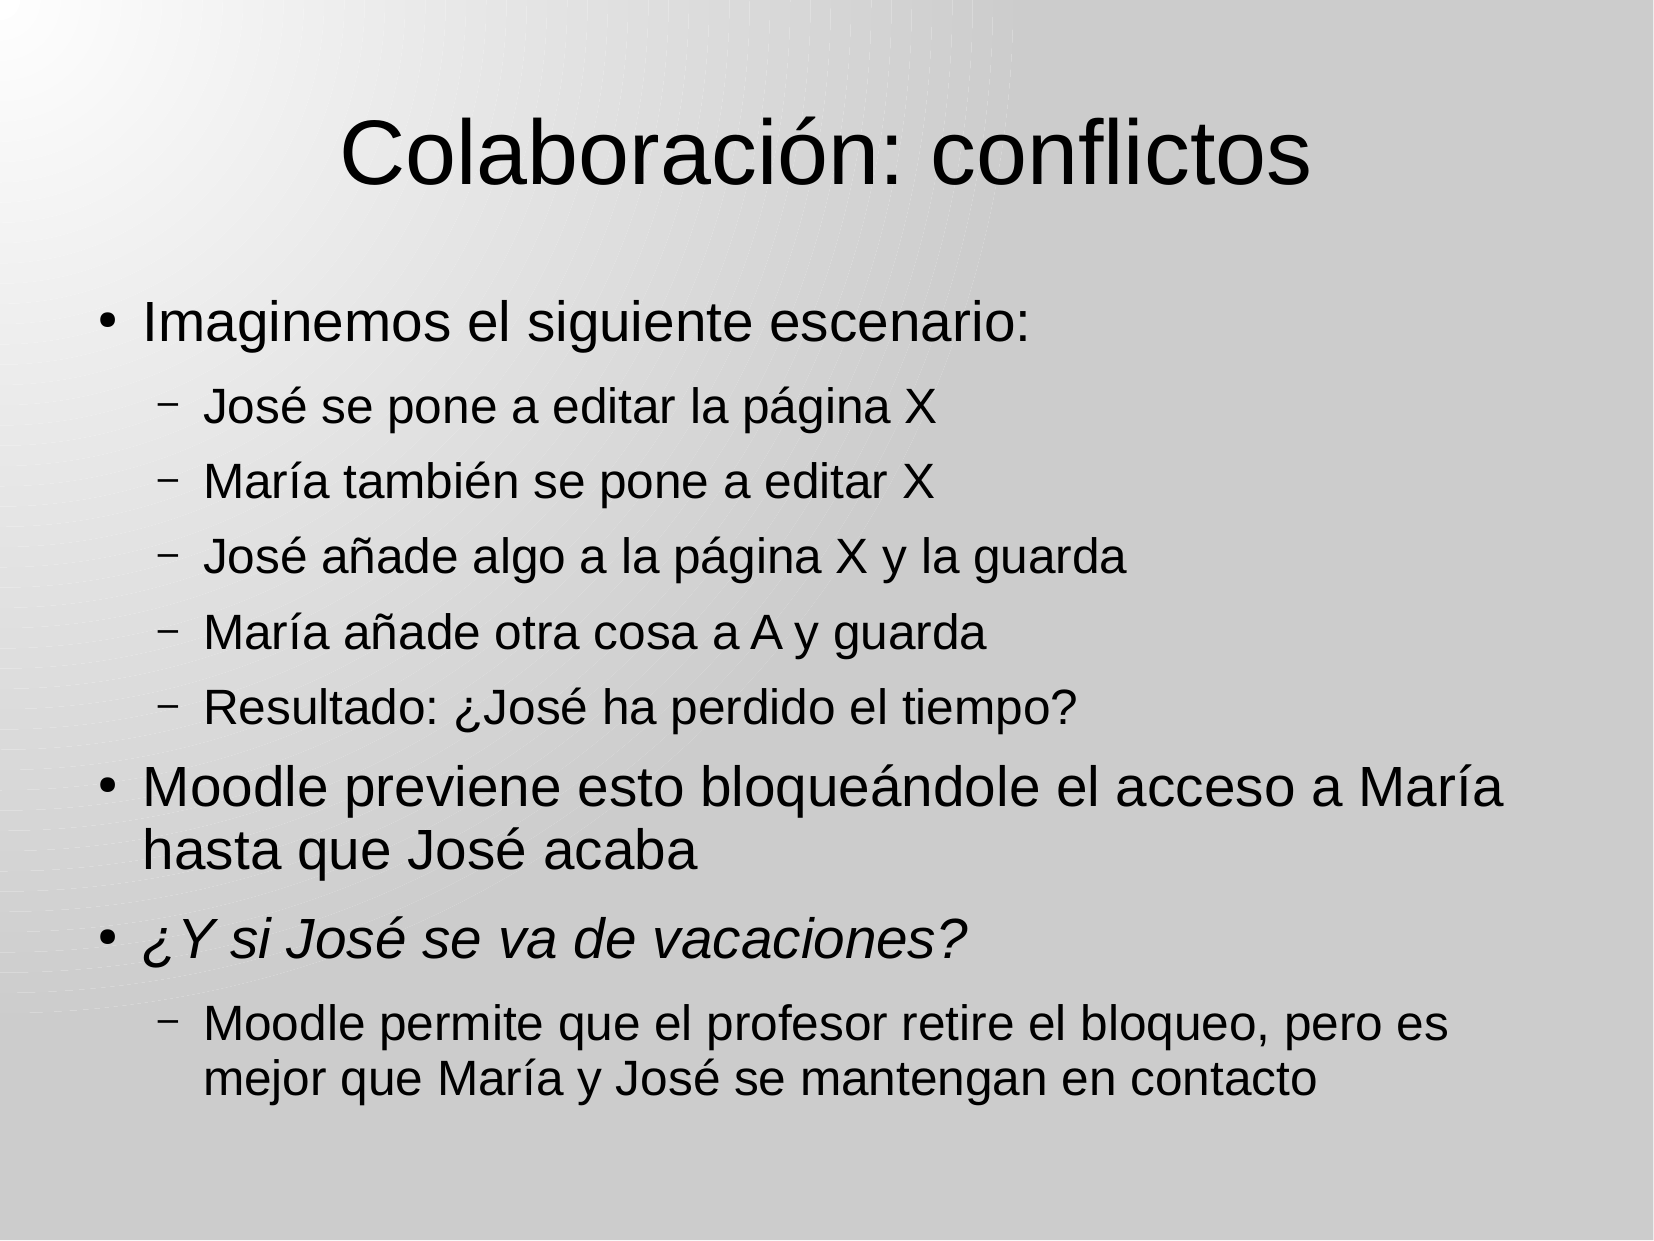

# Colaboración: conflictos
Imaginemos el siguiente escenario:
José se pone a editar la página X
María también se pone a editar X
José añade algo a la página X y la guarda
María añade otra cosa a A y guarda
Resultado: ¿José ha perdido el tiempo?
Moodle previene esto bloqueándole el acceso a María hasta que José acaba
¿Y si José se va de vacaciones?
Moodle permite que el profesor retire el bloqueo, pero es mejor que María y José se mantengan en contacto